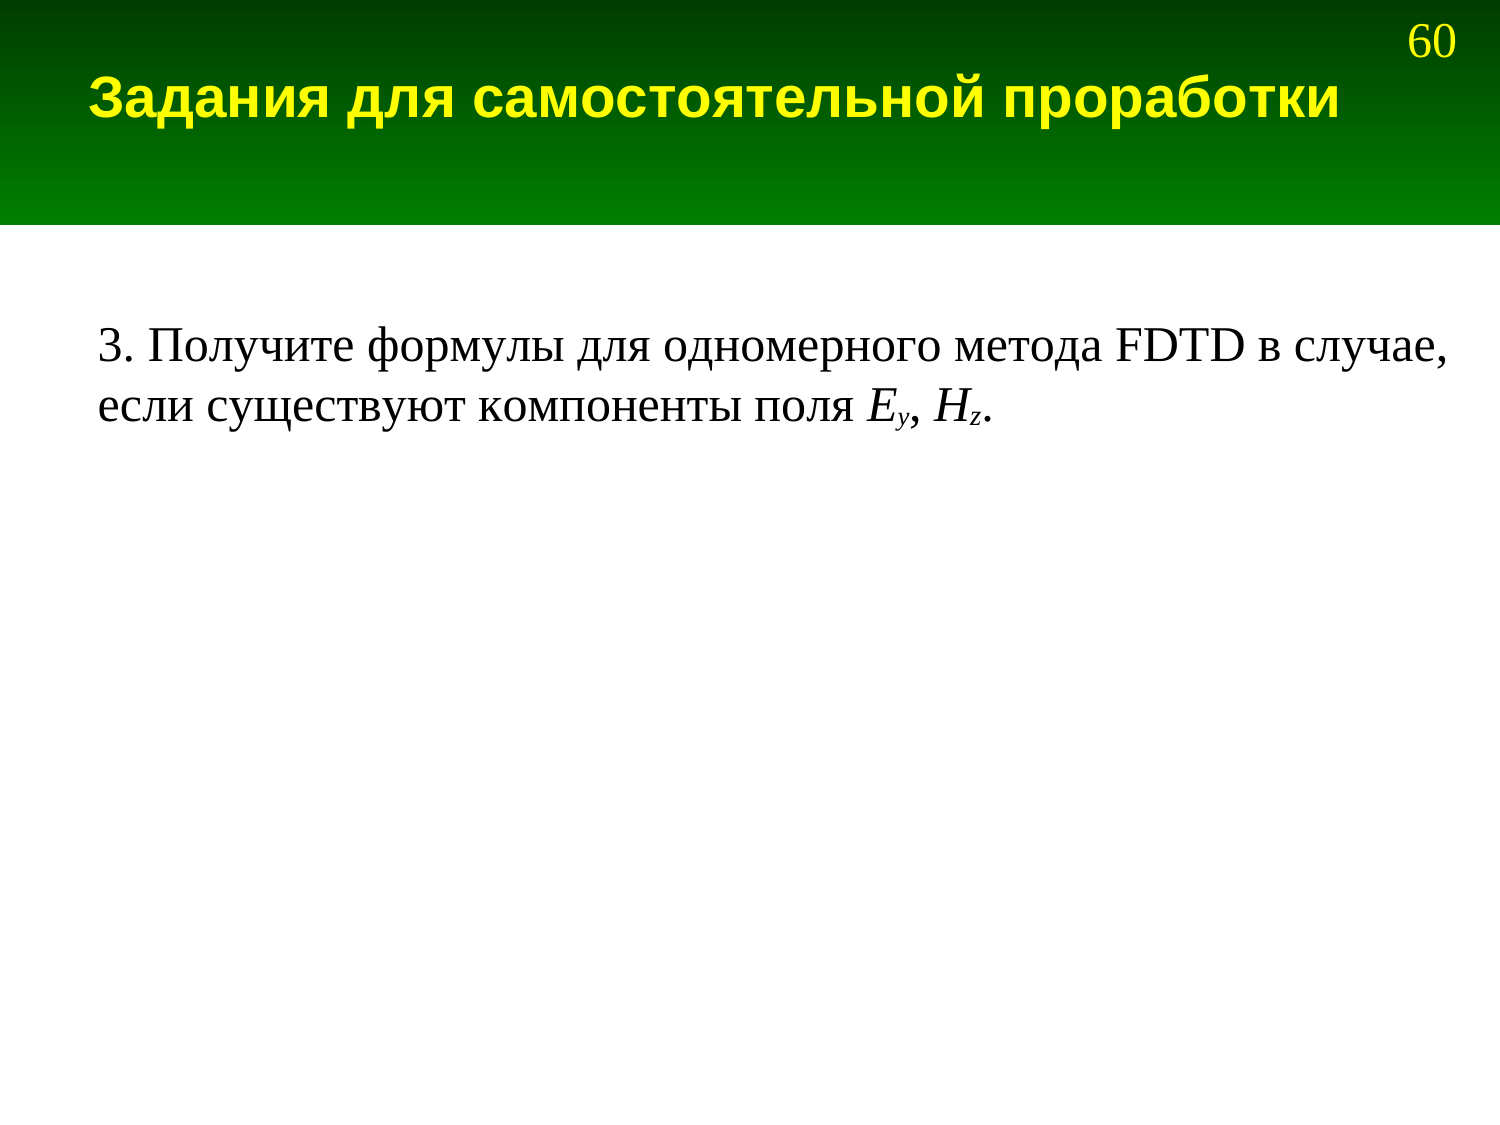

# Задания для самостоятельной проработки
3. Получите формулы для одномерного метода FDTD в случае, если существуют компоненты поля Ey, Hz.